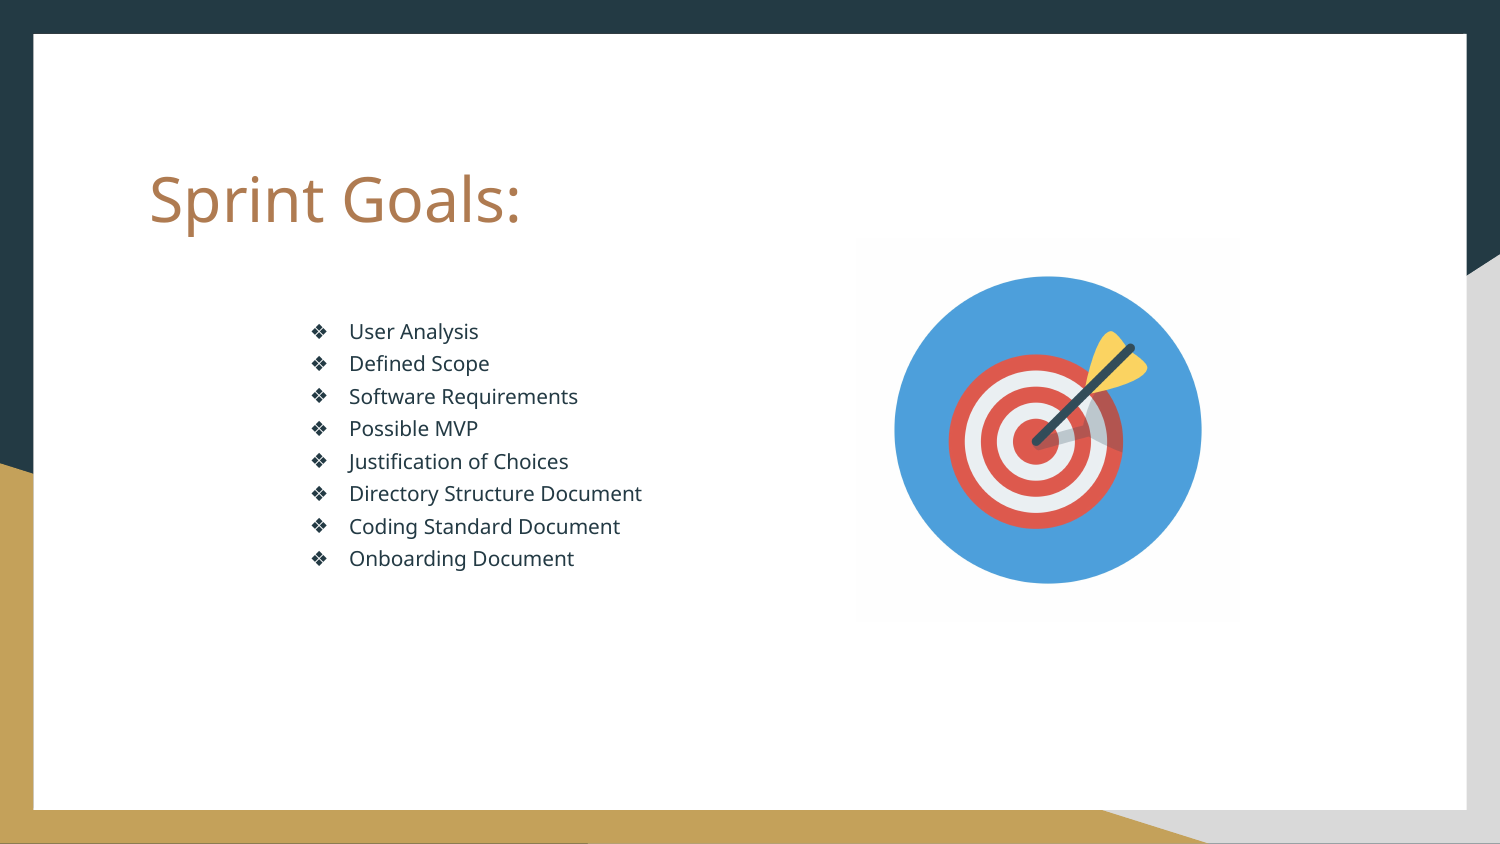

# Sprint Goals:
User Analysis
Defined Scope
Software Requirements
Possible MVP
Justification of Choices
Directory Structure Document
Coding Standard Document
Onboarding Document